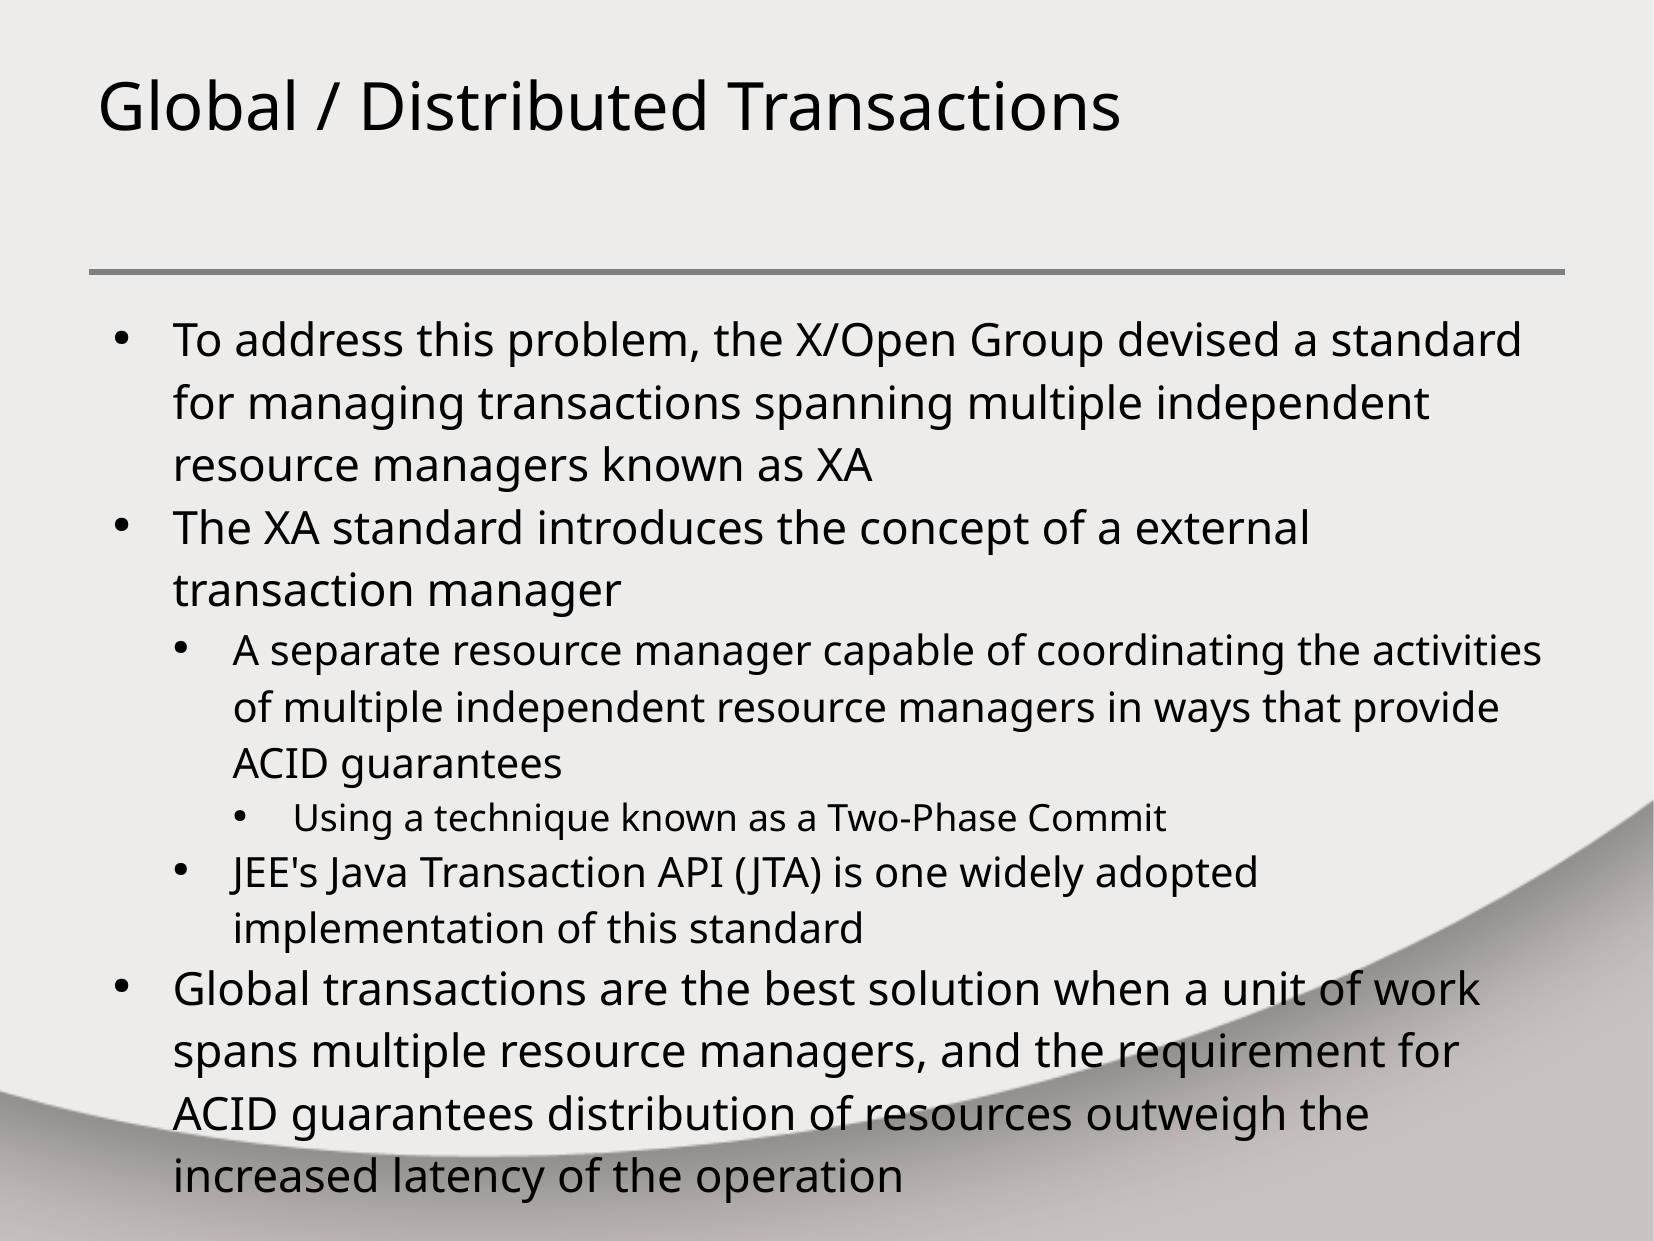

# Global / Distributed Transactions
To address this problem, the X/Open Group devised a standard for managing transactions spanning multiple independent resource managers known as XA
The XA standard introduces the concept of a external transaction manager
A separate resource manager capable of coordinating the activities of multiple independent resource managers in ways that provide ACID guarantees
Using a technique known as a Two-Phase Commit
JEE's Java Transaction API (JTA) is one widely adopted implementation of this standard
Global transactions are the best solution when a unit of work spans multiple resource managers, and the requirement for ACID guarantees distribution of resources outweigh the increased latency of the operation